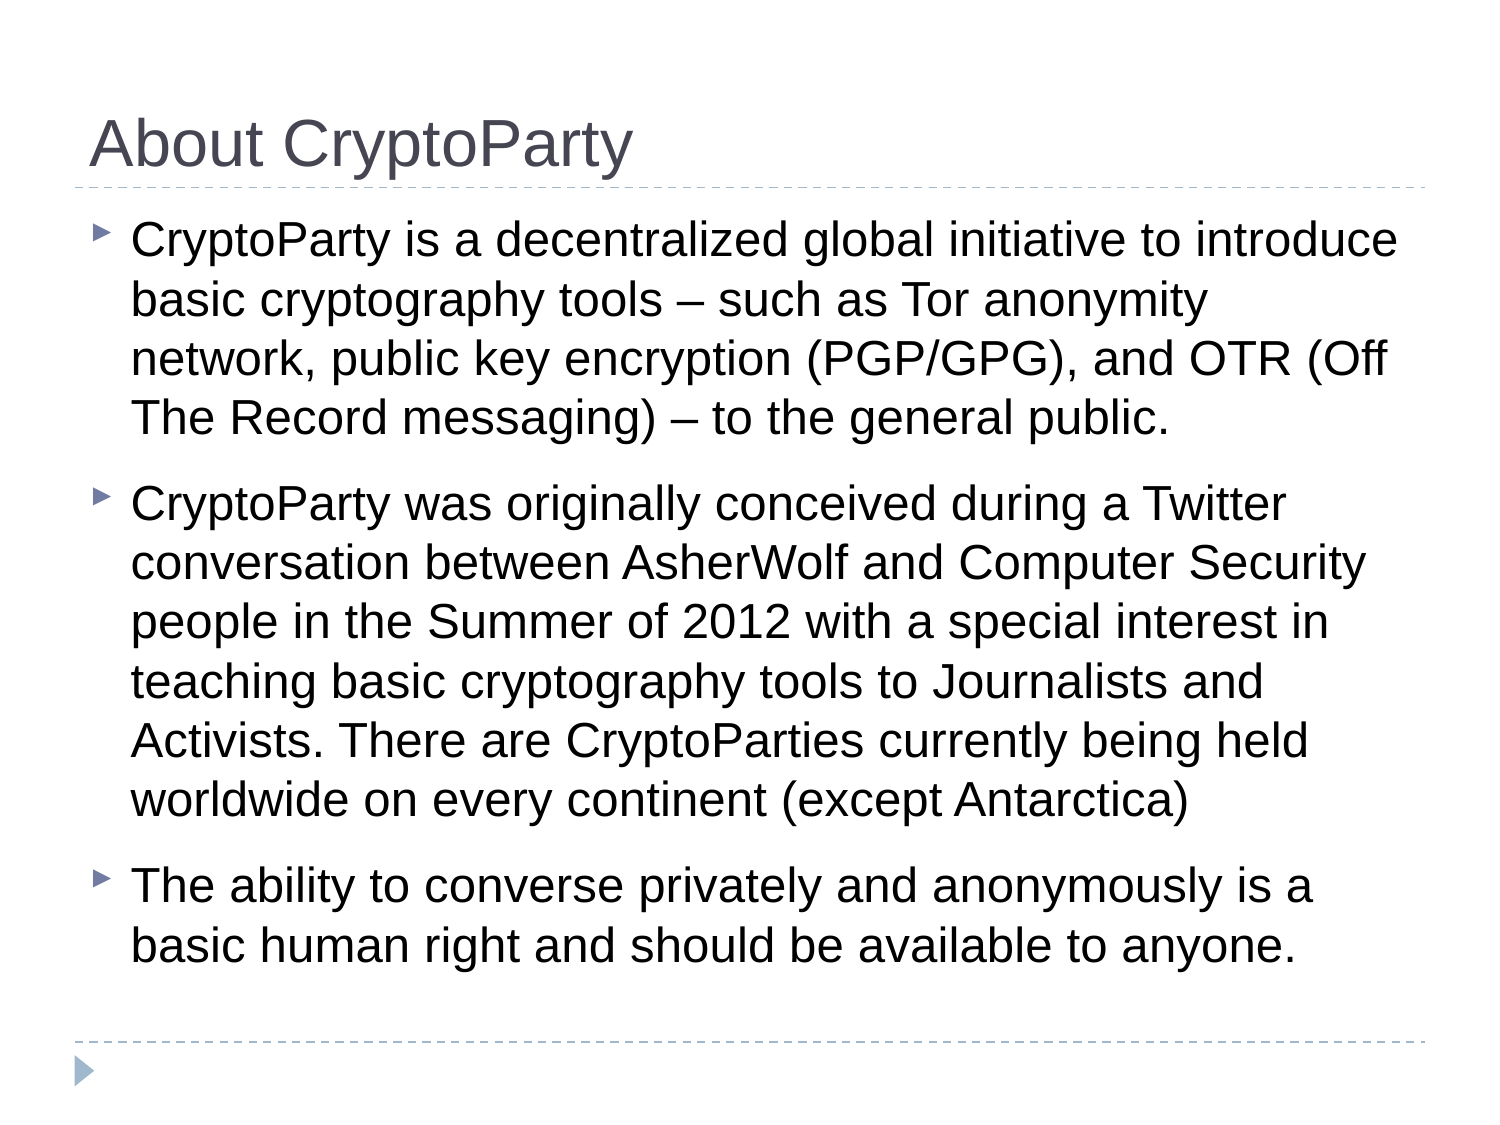

# About CryptoParty
CryptoParty is a decentralized global initiative to introduce basic cryptography tools – such as Tor anonymity network, public key encryption (PGP/GPG), and OTR (Off The Record messaging) – to the general public.
CryptoParty was originally conceived during a Twitter conversation between AsherWolf and Computer Security people in the Summer of 2012 with a special interest in teaching basic cryptography tools to Journalists and Activists. There are CryptoParties currently being held worldwide on every continent (except Antarctica)
The ability to converse privately and anonymously is a basic human right and should be available to anyone.